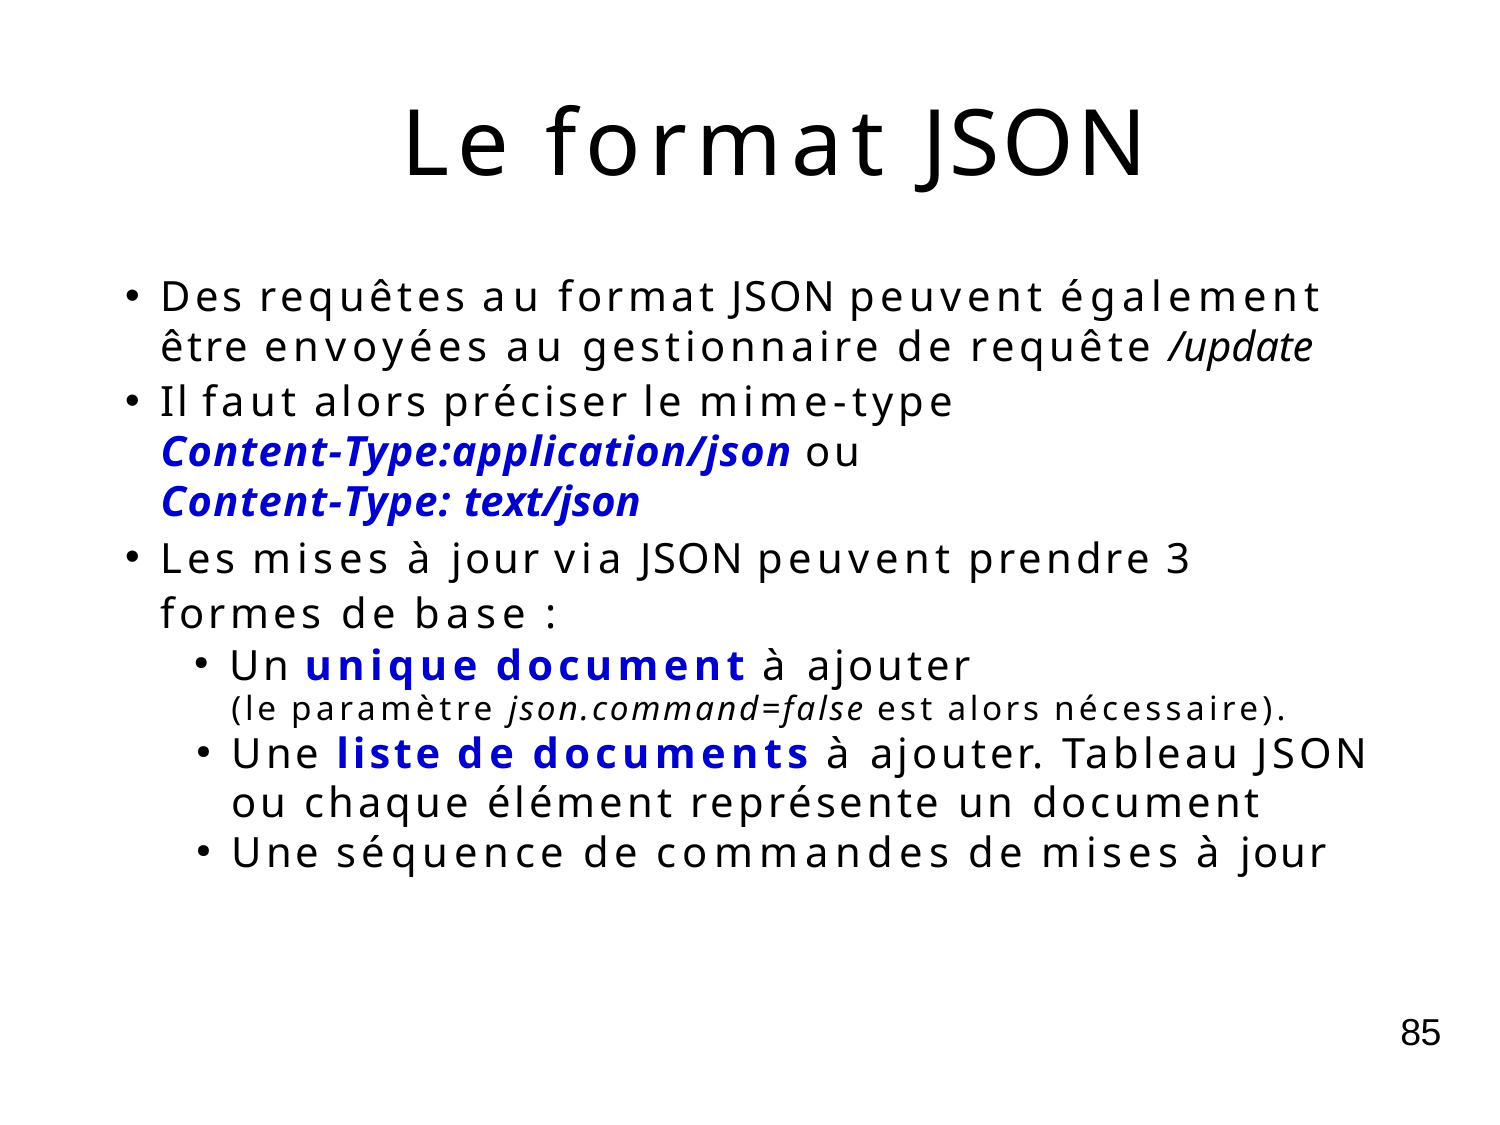

# Le format JSON
Des requêtes au format JSON peuvent également être envoyées au gestionnaire de requête /update
Il faut alors préciser le mime-type
Content-Type:application/json ou
Content-Type: text/json
Les mises à jour via JSON peuvent prendre 3 formes de base :
Un unique document à ajouter
(le paramètre json.command=false est alors nécessaire).
Une liste de documents à ajouter. Tableau JSON ou chaque élément représente un document
Une séquence de commandes de mises à jour
85